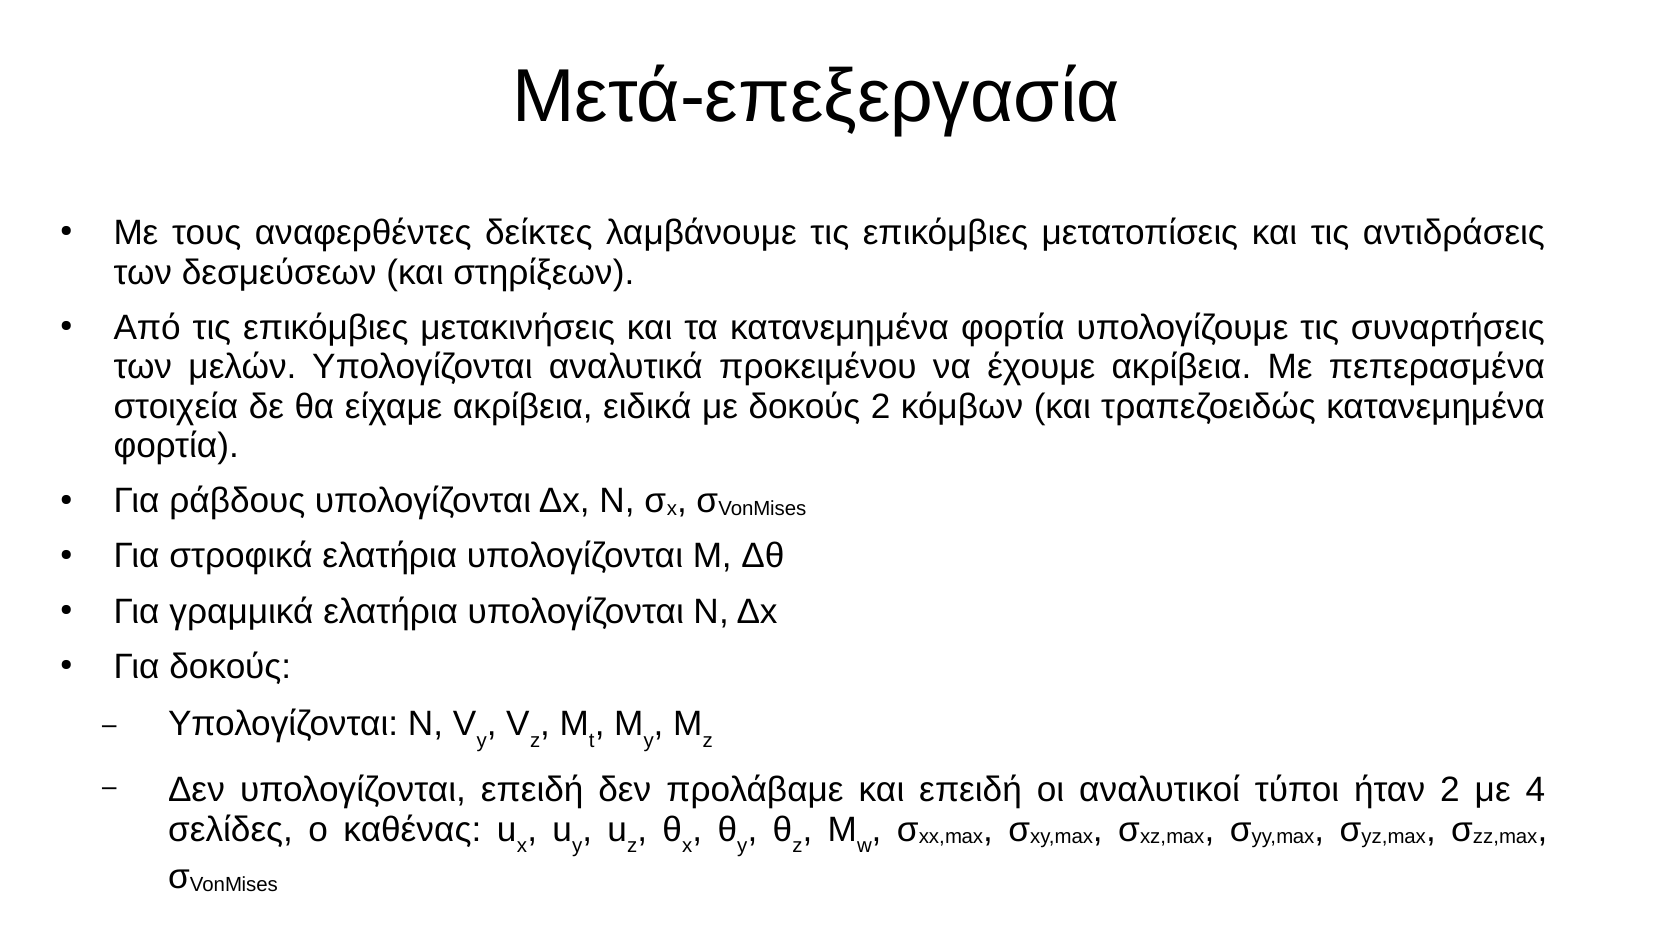

# Μετά-επεξεργασία
Με τους αναφερθέντες δείκτες λαμβάνουμε τις επικόμβιες μετατοπίσεις και τις αντιδράσεις των δεσμεύσεων (και στηρίξεων).
Από τις επικόμβιες μετακινήσεις και τα κατανεμημένα φορτία υπολογίζουμε τις συναρτήσεις των μελών. Υπολογίζονται αναλυτικά προκειμένου να έχουμε ακρίβεια. Με πεπερασμένα στοιχεία δε θα είχαμε ακρίβεια, ειδικά με δοκούς 2 κόμβων (και τραπεζοειδώς κατανεμημένα φορτία).
Για ράβδους υπολογίζονται Δx, N, σx, σVonMises
Για στροφικά ελατήρια υπολογίζονται M, Δθ
Για γραμμικά ελατήρια υπολογίζονται Ν, Δx
Για δοκούς:
Υπολογίζονται: Ν, Vy, Vz, Mt, My, Mz
Δεν υπολογίζονται, επειδή δεν προλάβαμε και επειδή οι αναλυτικοί τύποι ήταν 2 με 4 σελίδες, ο καθένας: ux, uy, uz, θx, θy, θz, Mw, σxx,max, σxy,max, σxz,max, σyy,max, σyz,max, σzz,max, σVonMises